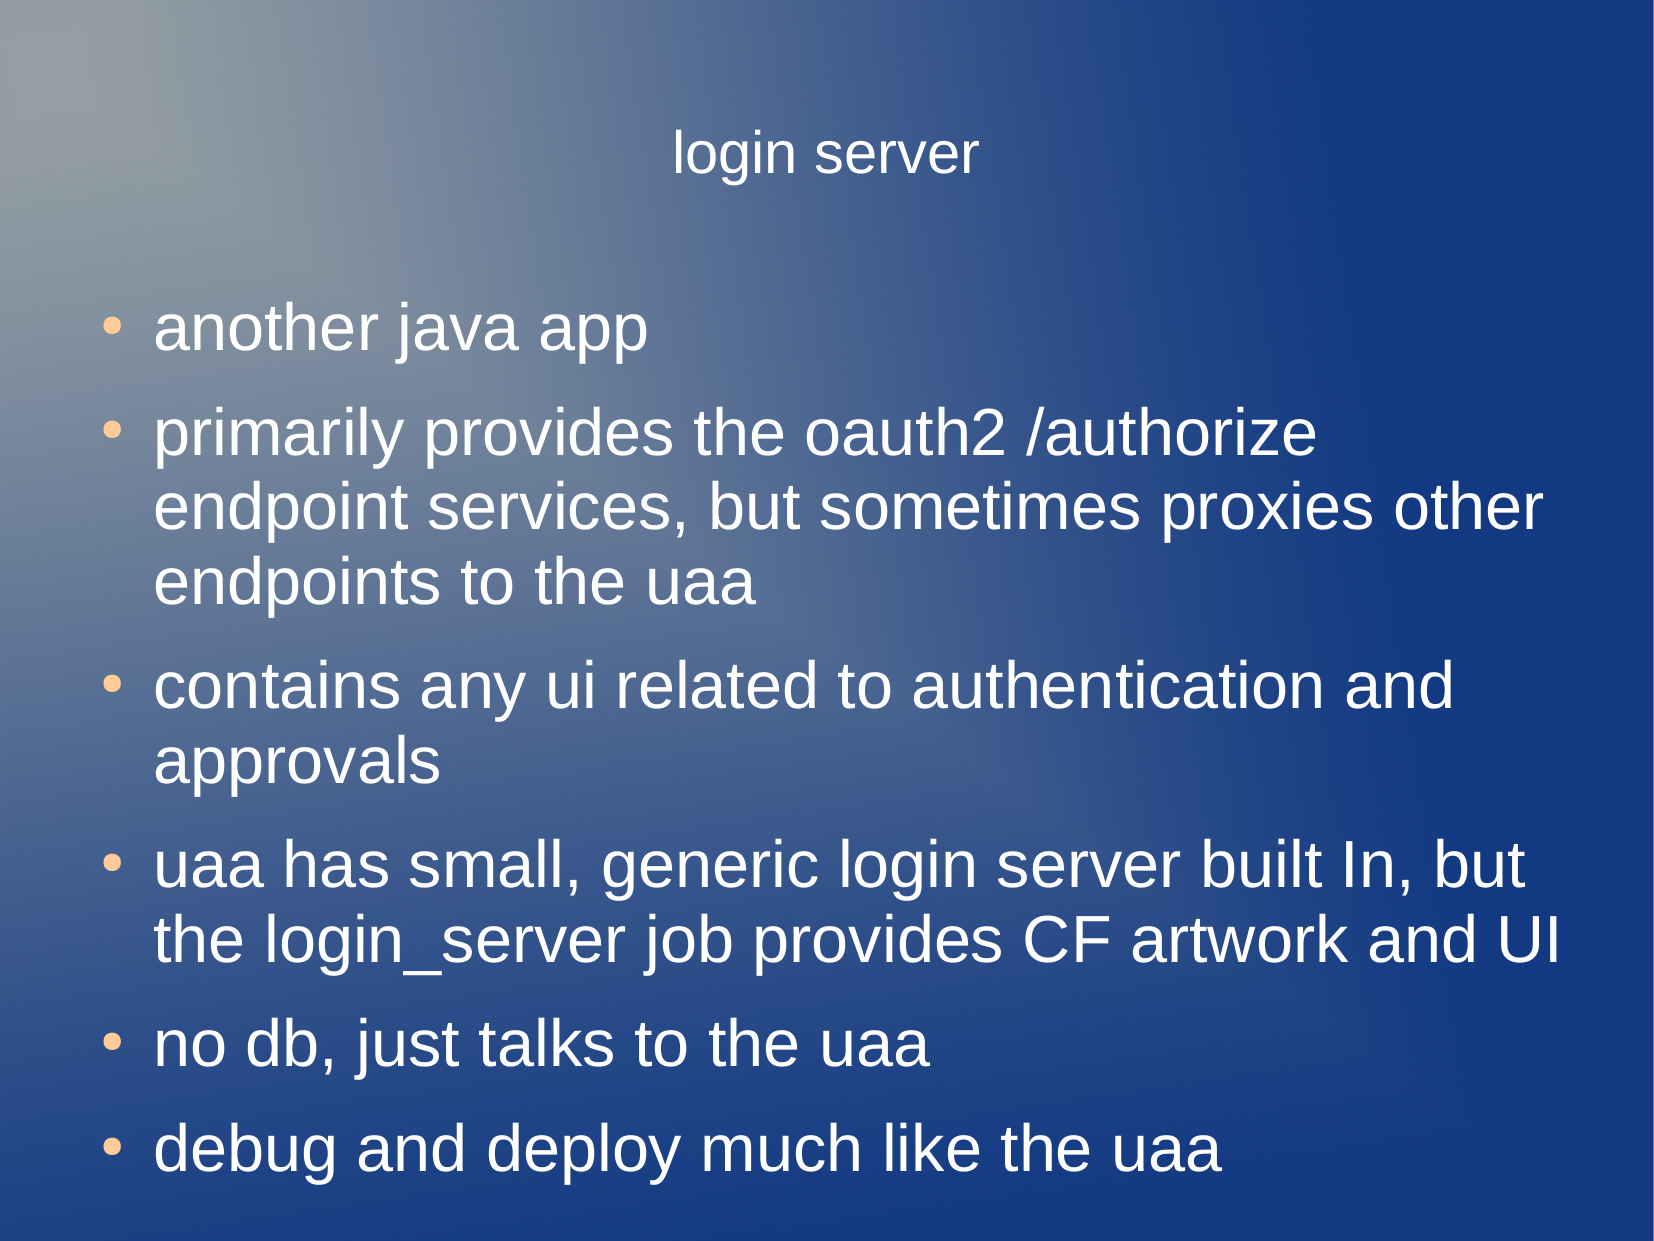

# login server
another java app
primarily provides the oauth2 /authorize endpoint services, but sometimes proxies other endpoints to the uaa
contains any ui related to authentication and approvals
uaa has small, generic login server built In, but the login_server job provides CF artwork and UI
no db, just talks to the uaa
debug and deploy much like the uaa